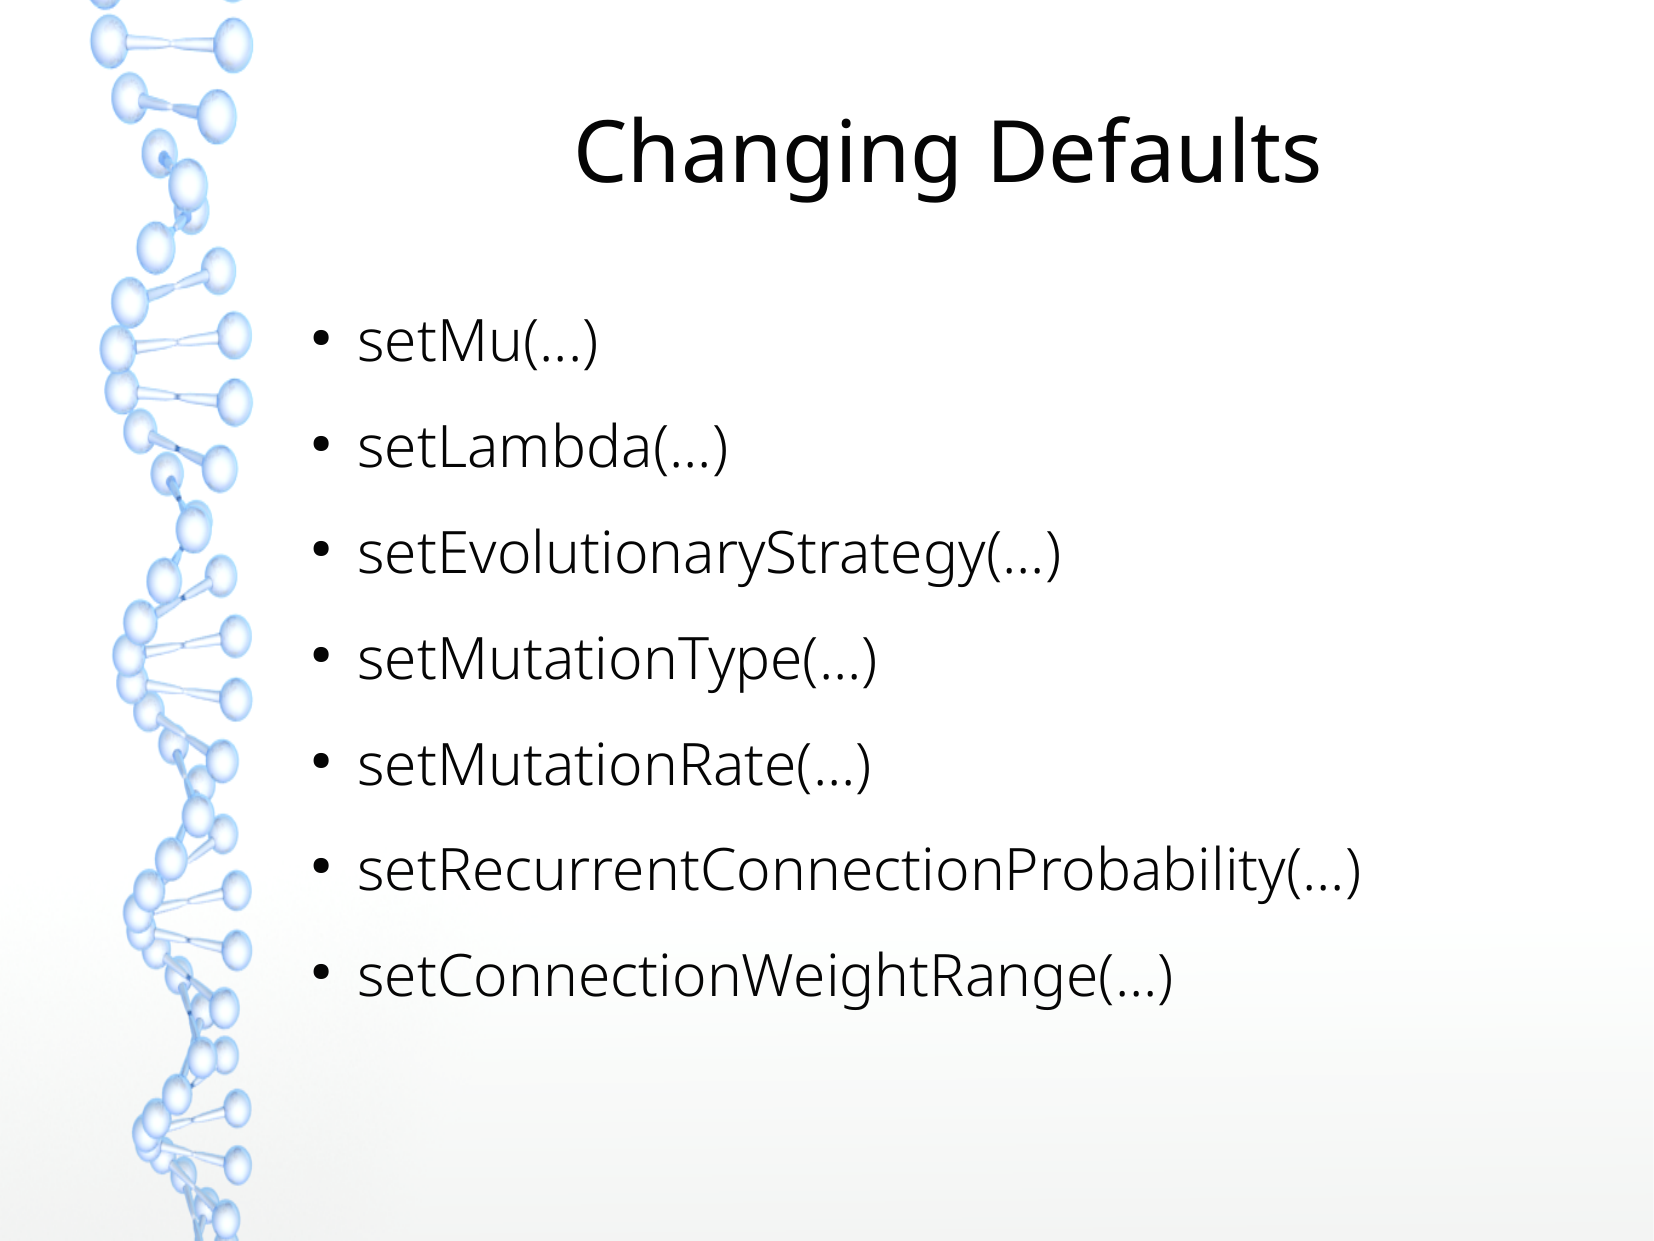

# Changing Defaults
setMu(...)
setLambda(...)
setEvolutionaryStrategy(...)
setMutationType(...)
setMutationRate(...)
setRecurrentConnectionProbability(...)
setConnectionWeightRange(...)